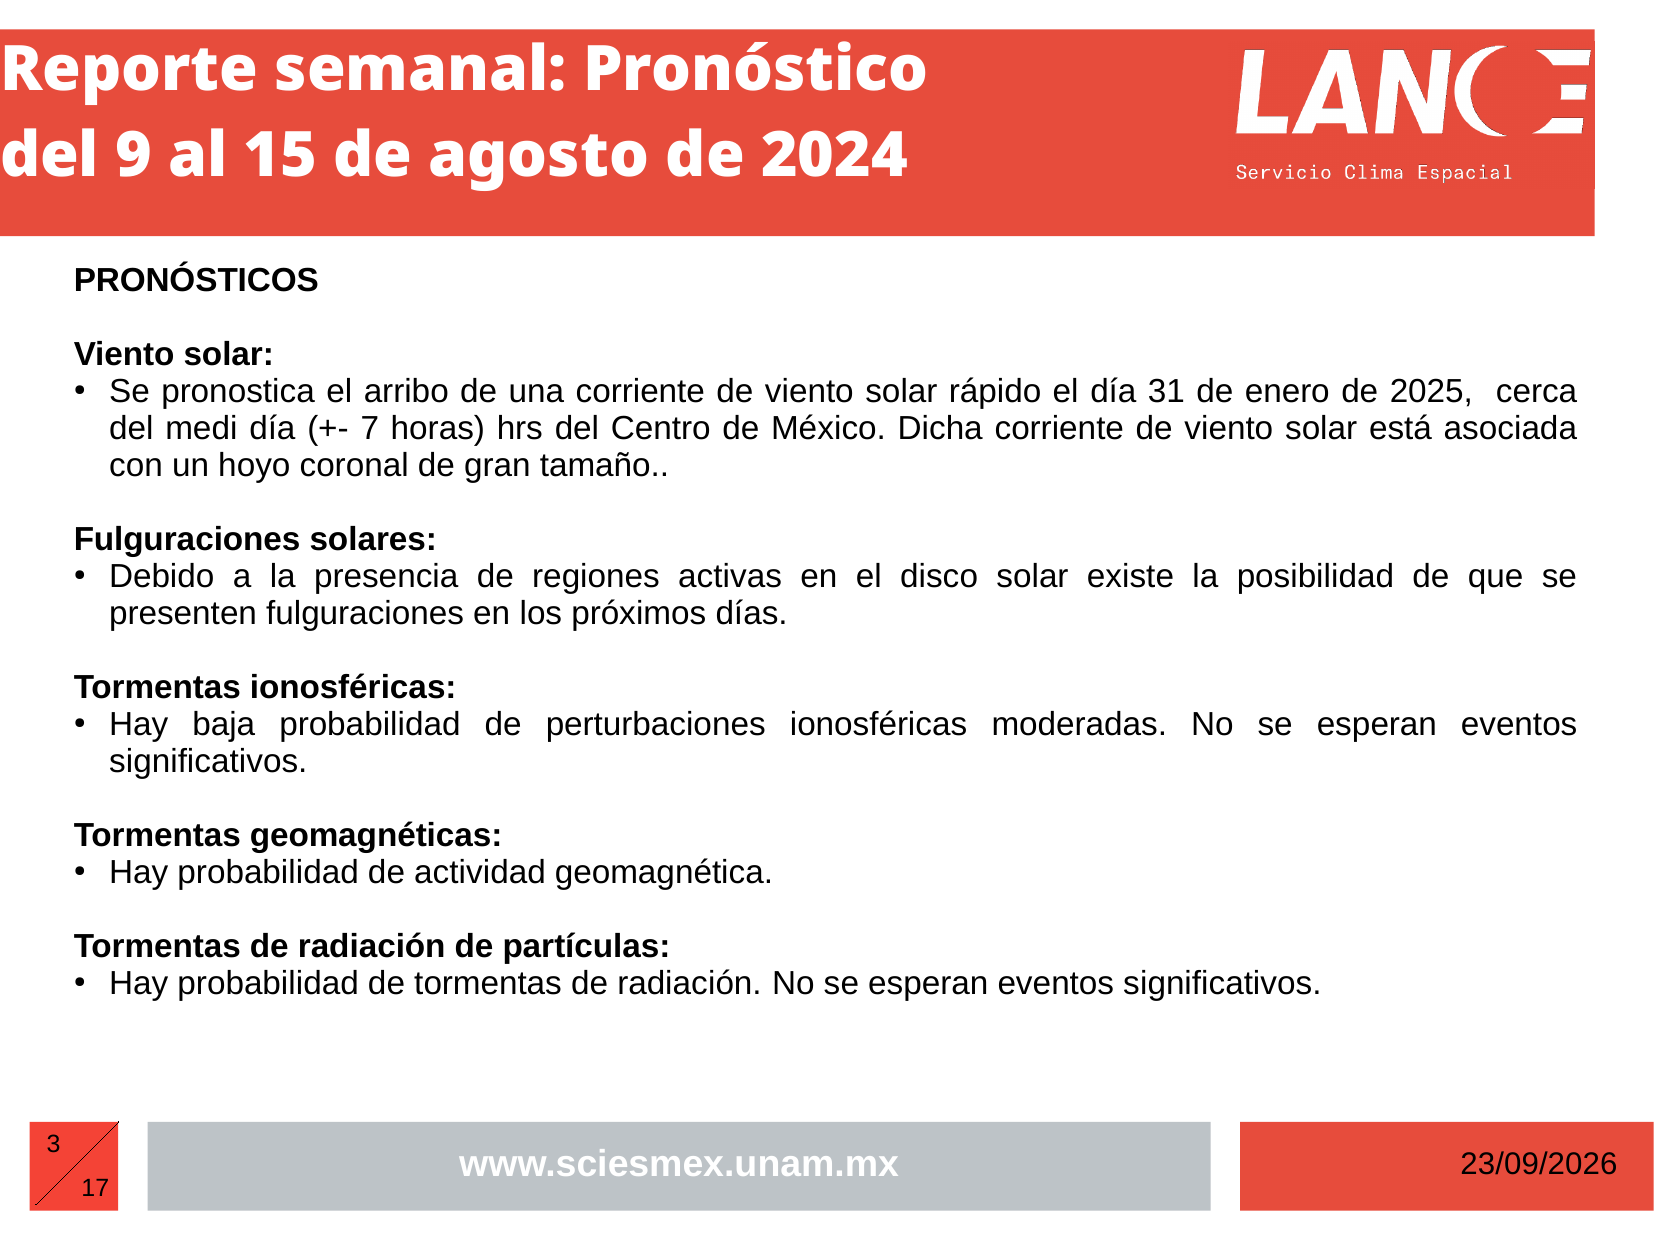

# Reporte semanal: Pronóstico del 9 al 15 de agosto de 2024
PRONÓSTICOS
Viento solar:
Se pronostica el arribo de una corriente de viento solar rápido el día 31 de enero de 2025, cerca del medi día (+- 7 horas) hrs del Centro de México. Dicha corriente de viento solar está asociada con un hoyo coronal de gran tamaño..
Fulguraciones solares:
Debido a la presencia de regiones activas en el disco solar existe la posibilidad de que se presenten fulguraciones en los próximos días.
Tormentas ionosféricas:
Hay baja probabilidad de perturbaciones ionosféricas moderadas. No se esperan eventos significativos.
Tormentas geomagnéticas:
Hay probabilidad de actividad geomagnética.
Tormentas de radiación de partículas:
Hay probabilidad de tormentas de radiación. No se esperan eventos significativos.
www.sciesmex.unam.mx
17